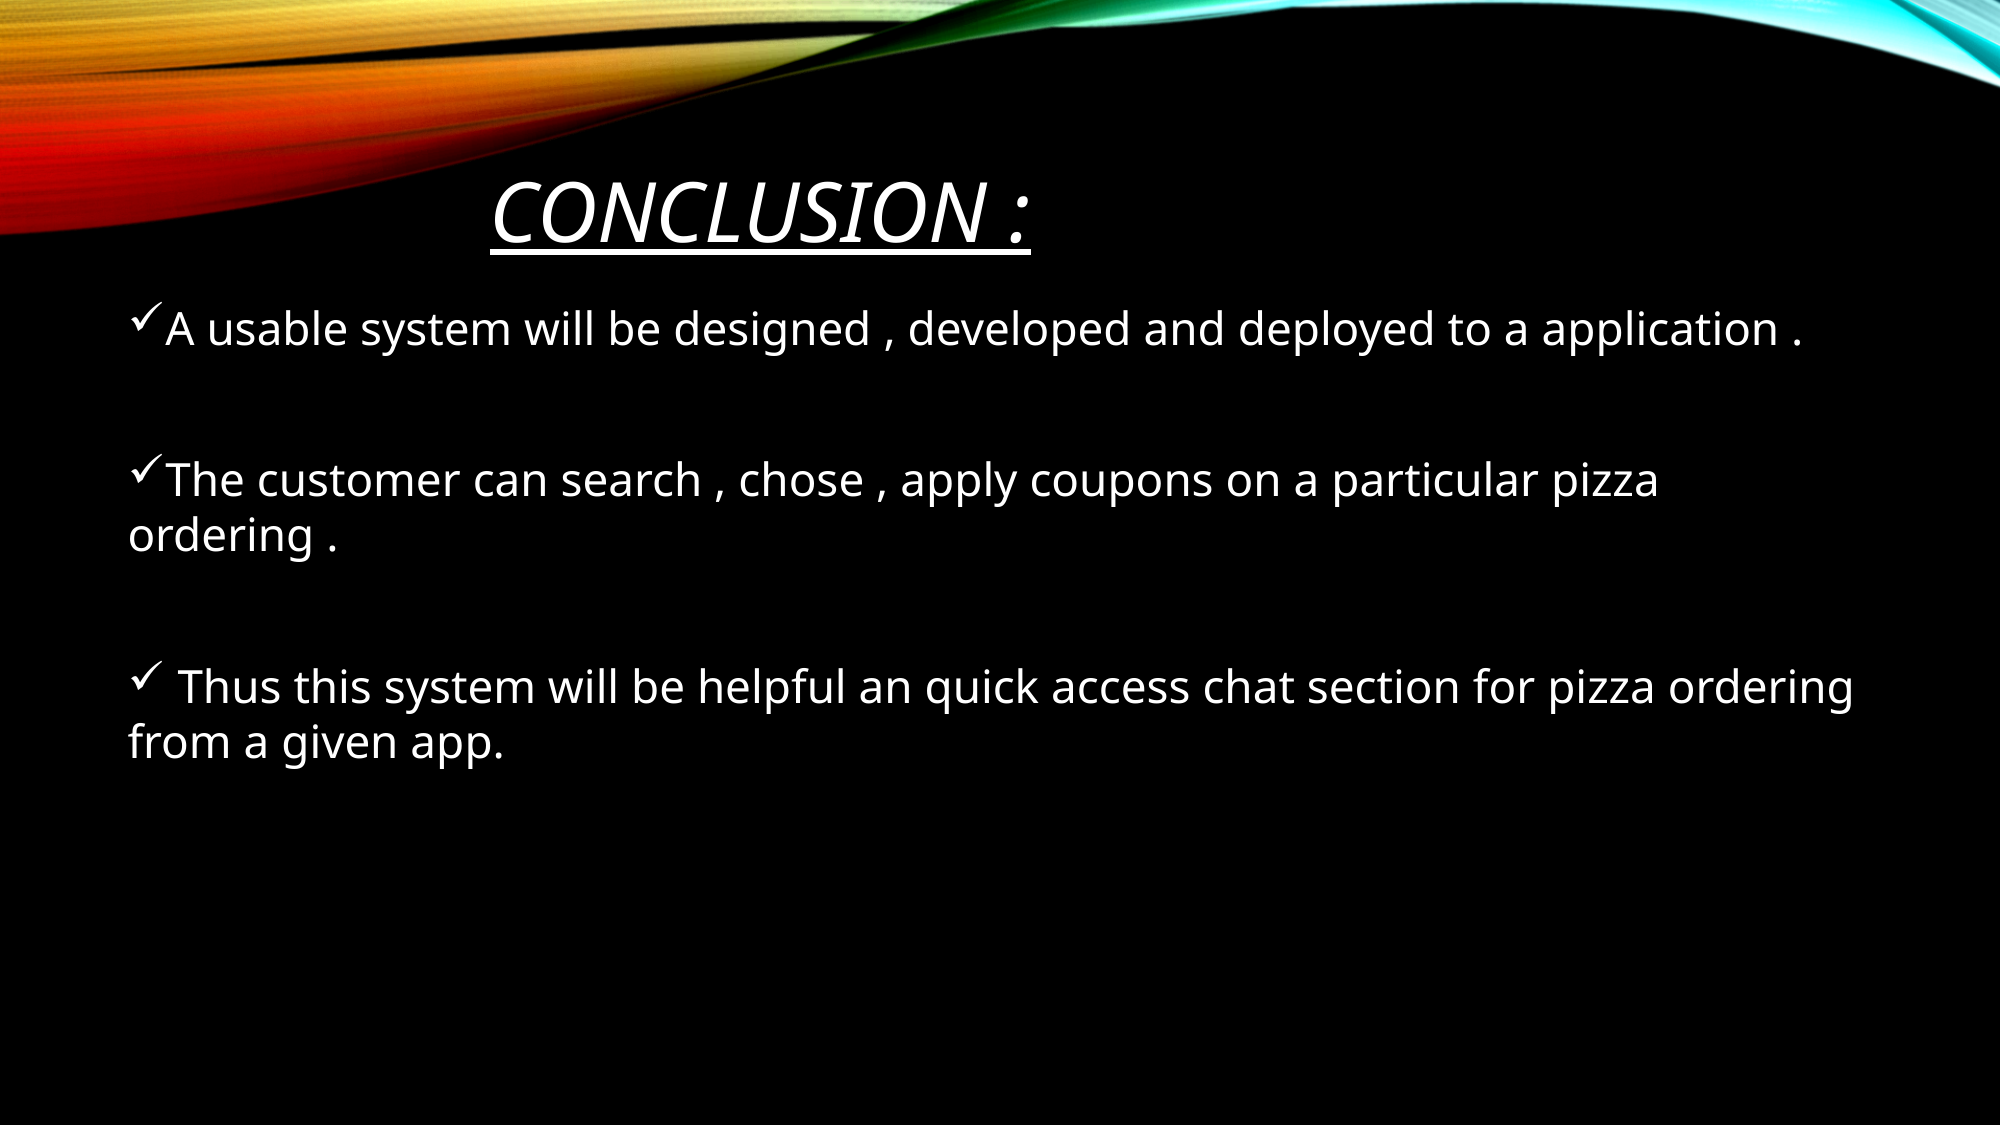

# Conclusion :
A usable system will be designed , developed and deployed to a application .
The customer can search , chose , apply coupons on a particular pizza ordering .
 Thus this system will be helpful an quick access chat section for pizza ordering from a given app.